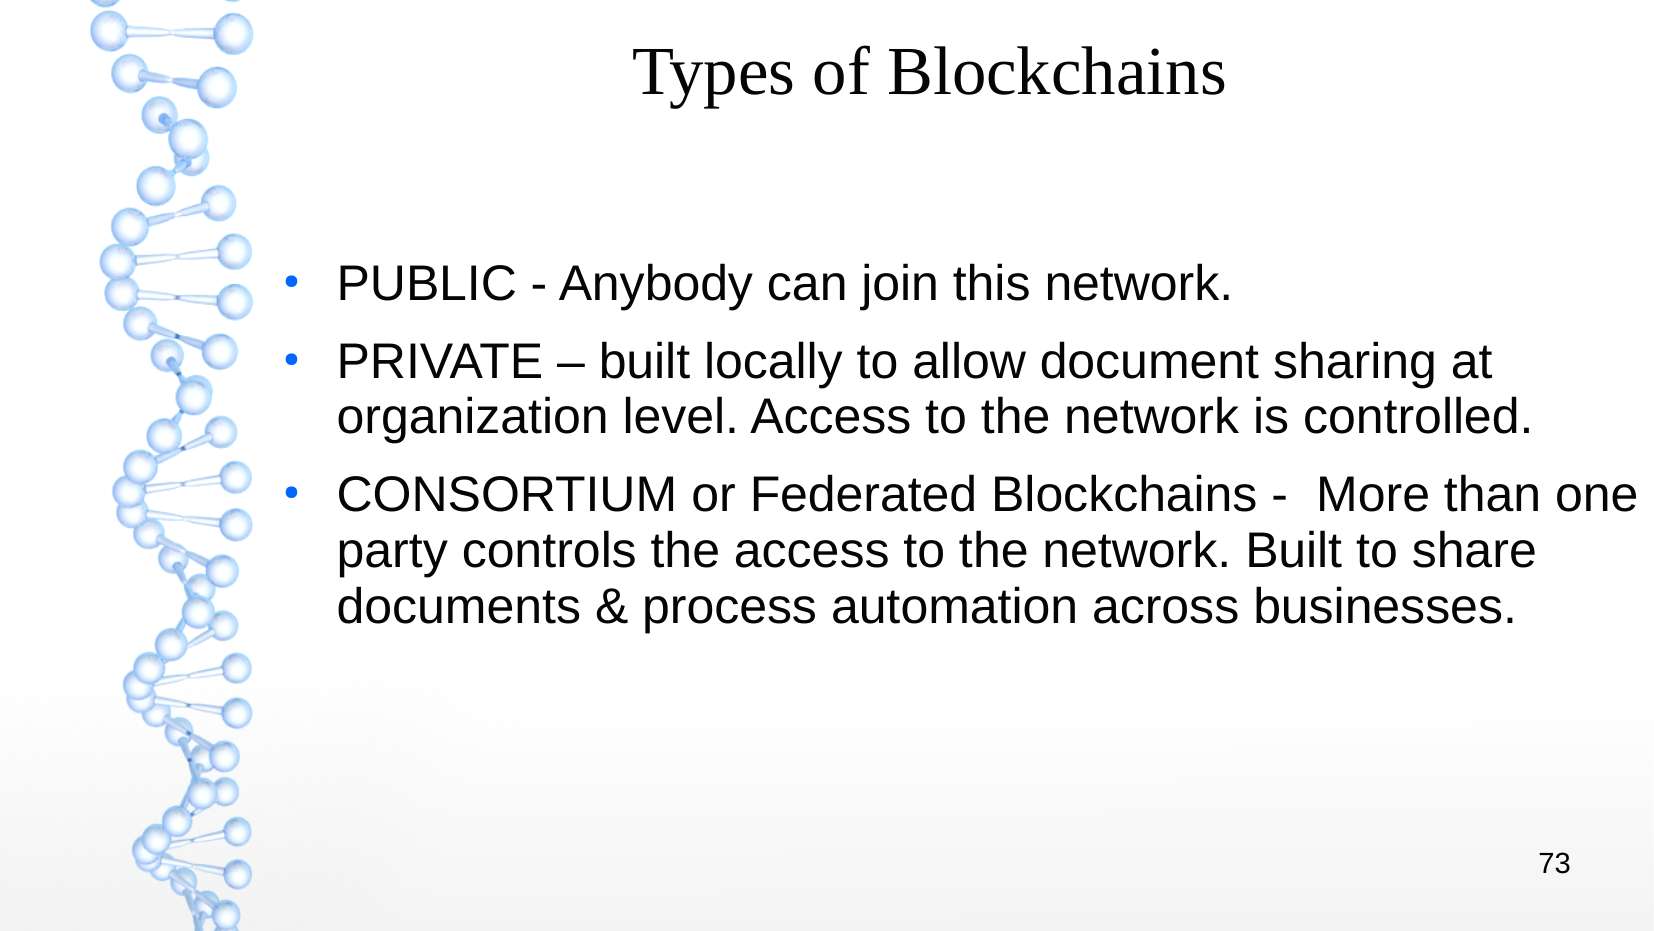

# Types of Blockchains
PUBLIC - Anybody can join this network.
PRIVATE – built locally to allow document sharing at organization level. Access to the network is controlled.
CONSORTIUM or Federated Blockchains - More than one party controls the access to the network. Built to share documents & process automation across businesses.
73